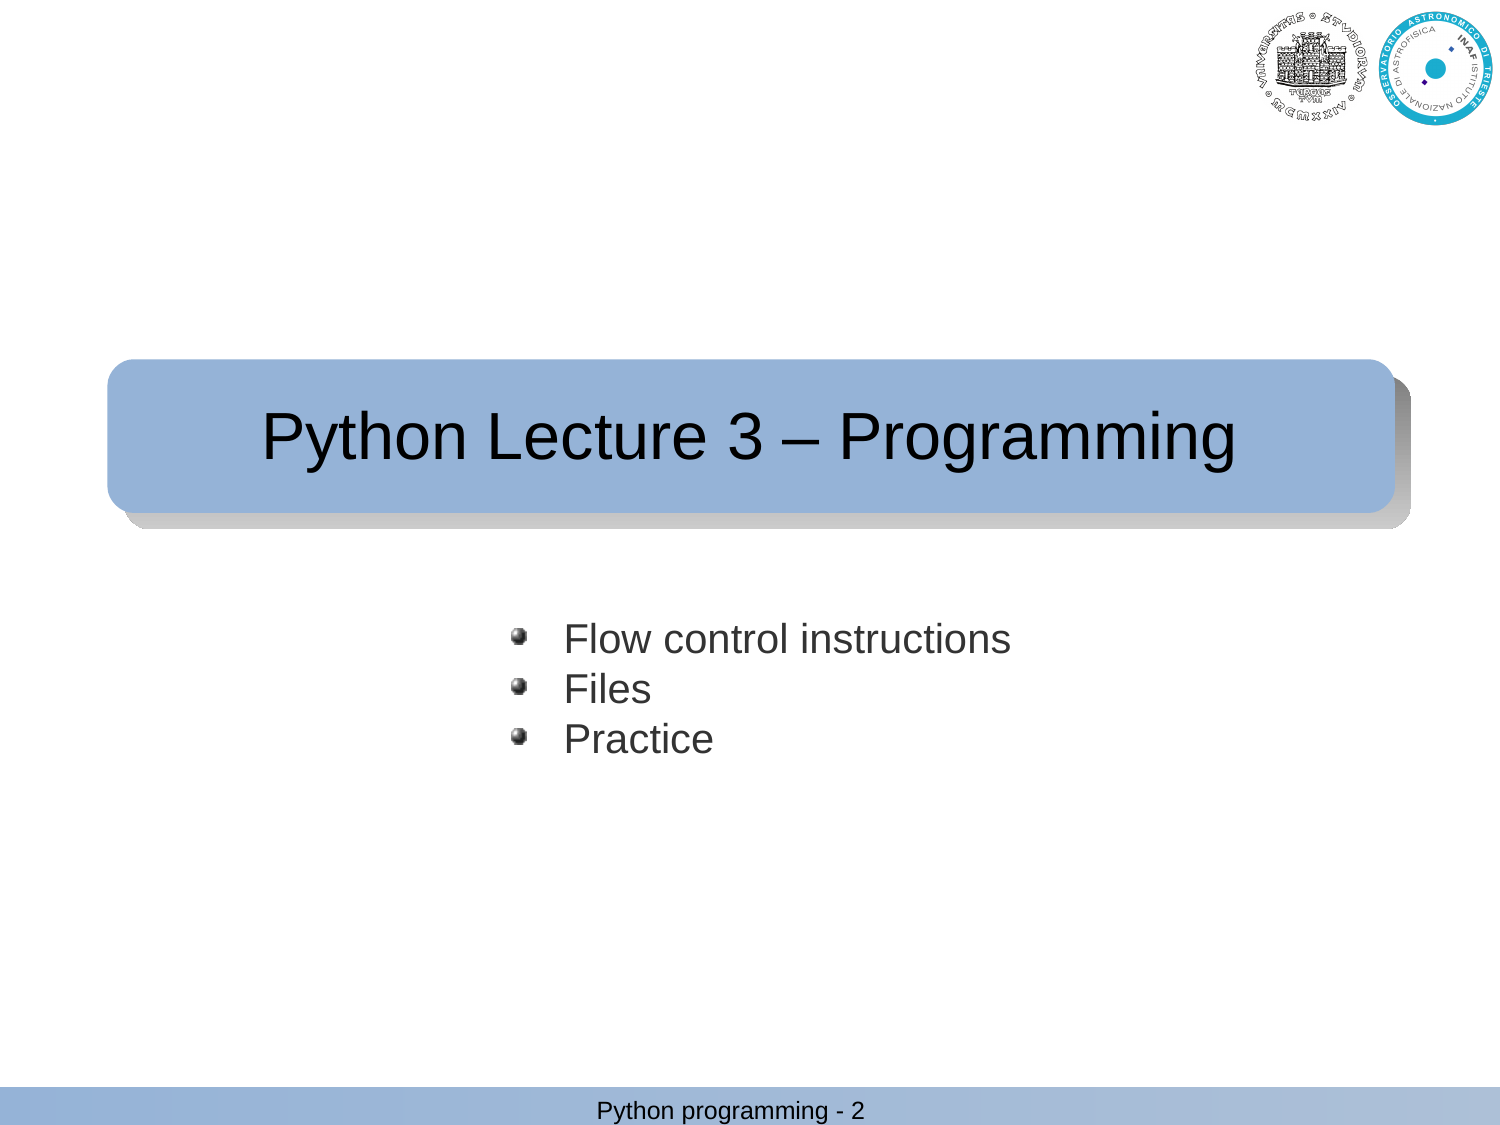

Python Lecture 3 – Programming
# Flow control instructions
Files
Practice